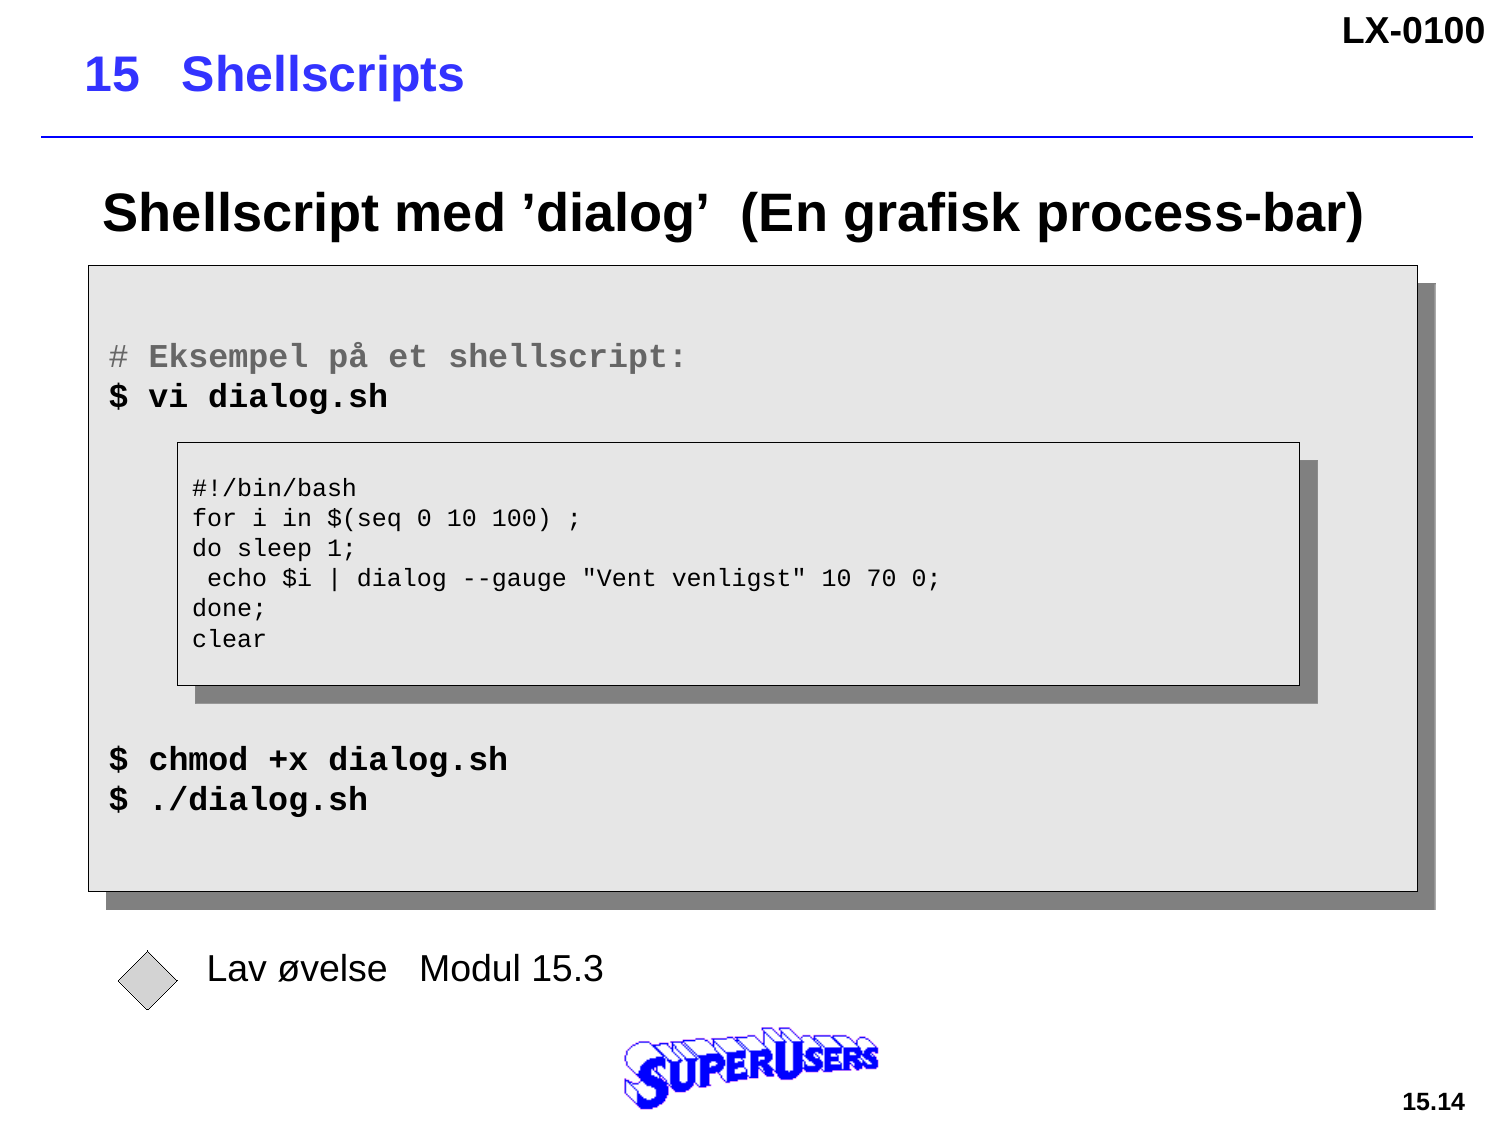

# 15 Shellscripts
Shellscript med ’dialog’ (En grafisk process-bar)
 # Eksempel på et shellscript:
 $ vi dialog.sh
 $ chmod +x dialog.sh
 $ ./dialog.sh
 #!/bin/bash
 for i in $(seq 0 10 100) ;
 do sleep 1;
 echo $i | dialog --gauge "Vent venligst" 10 70 0;
 done;
 clear
Lav øvelse Modul 15.3